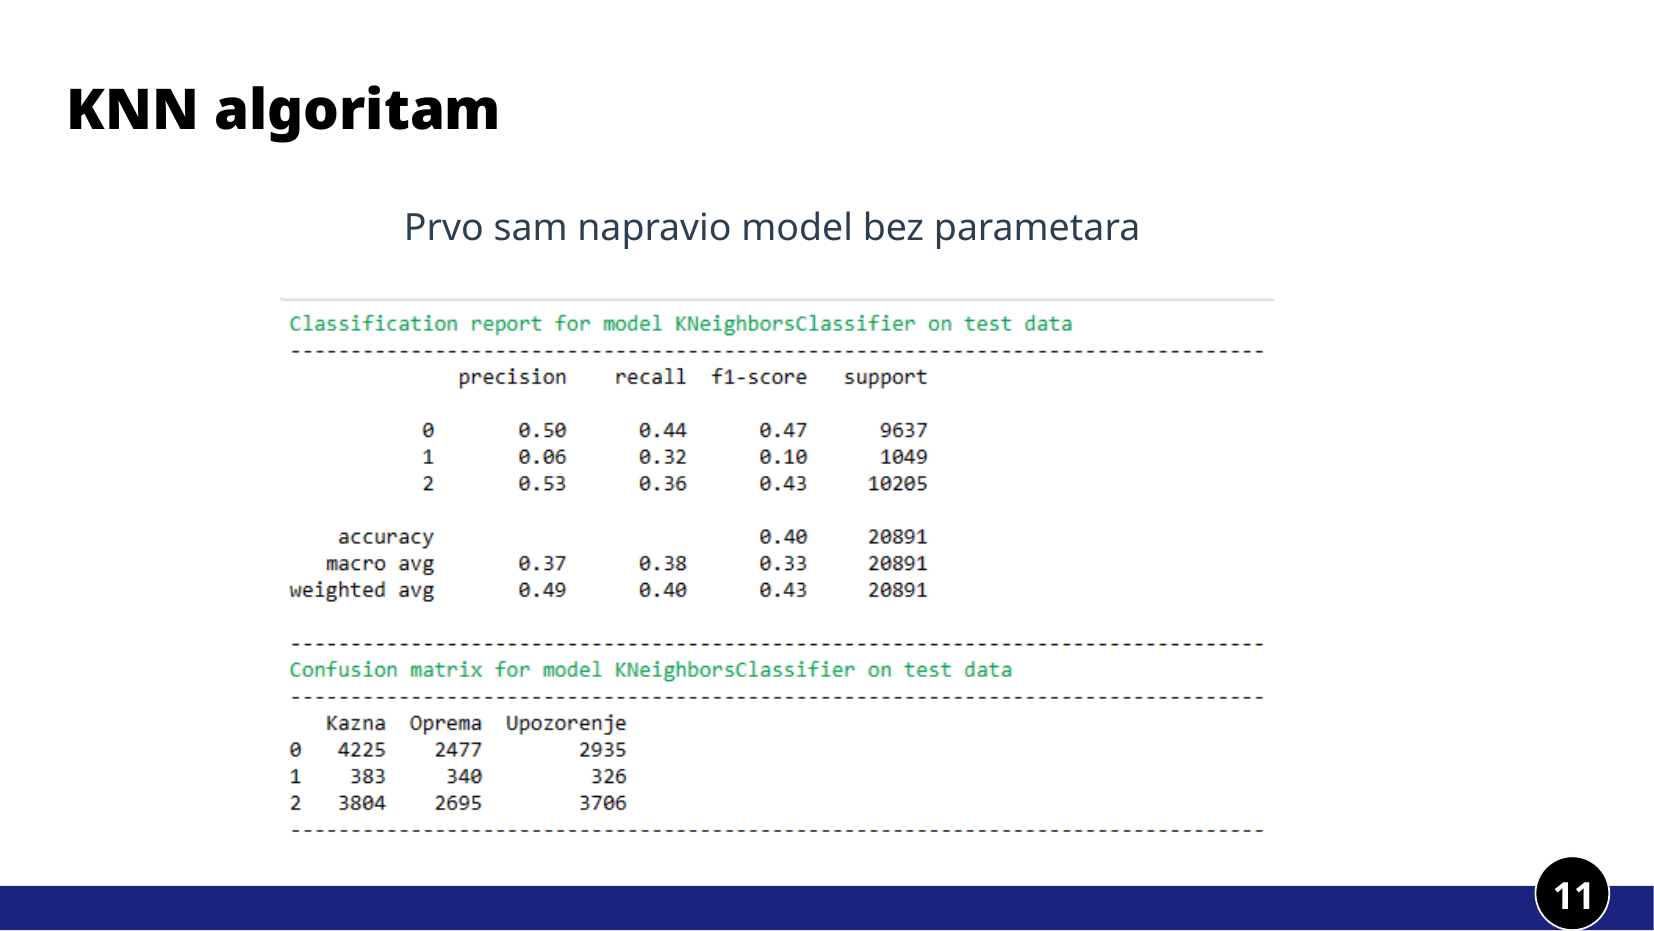

# KNN algoritam
Prvo sam napravio model bez parametara